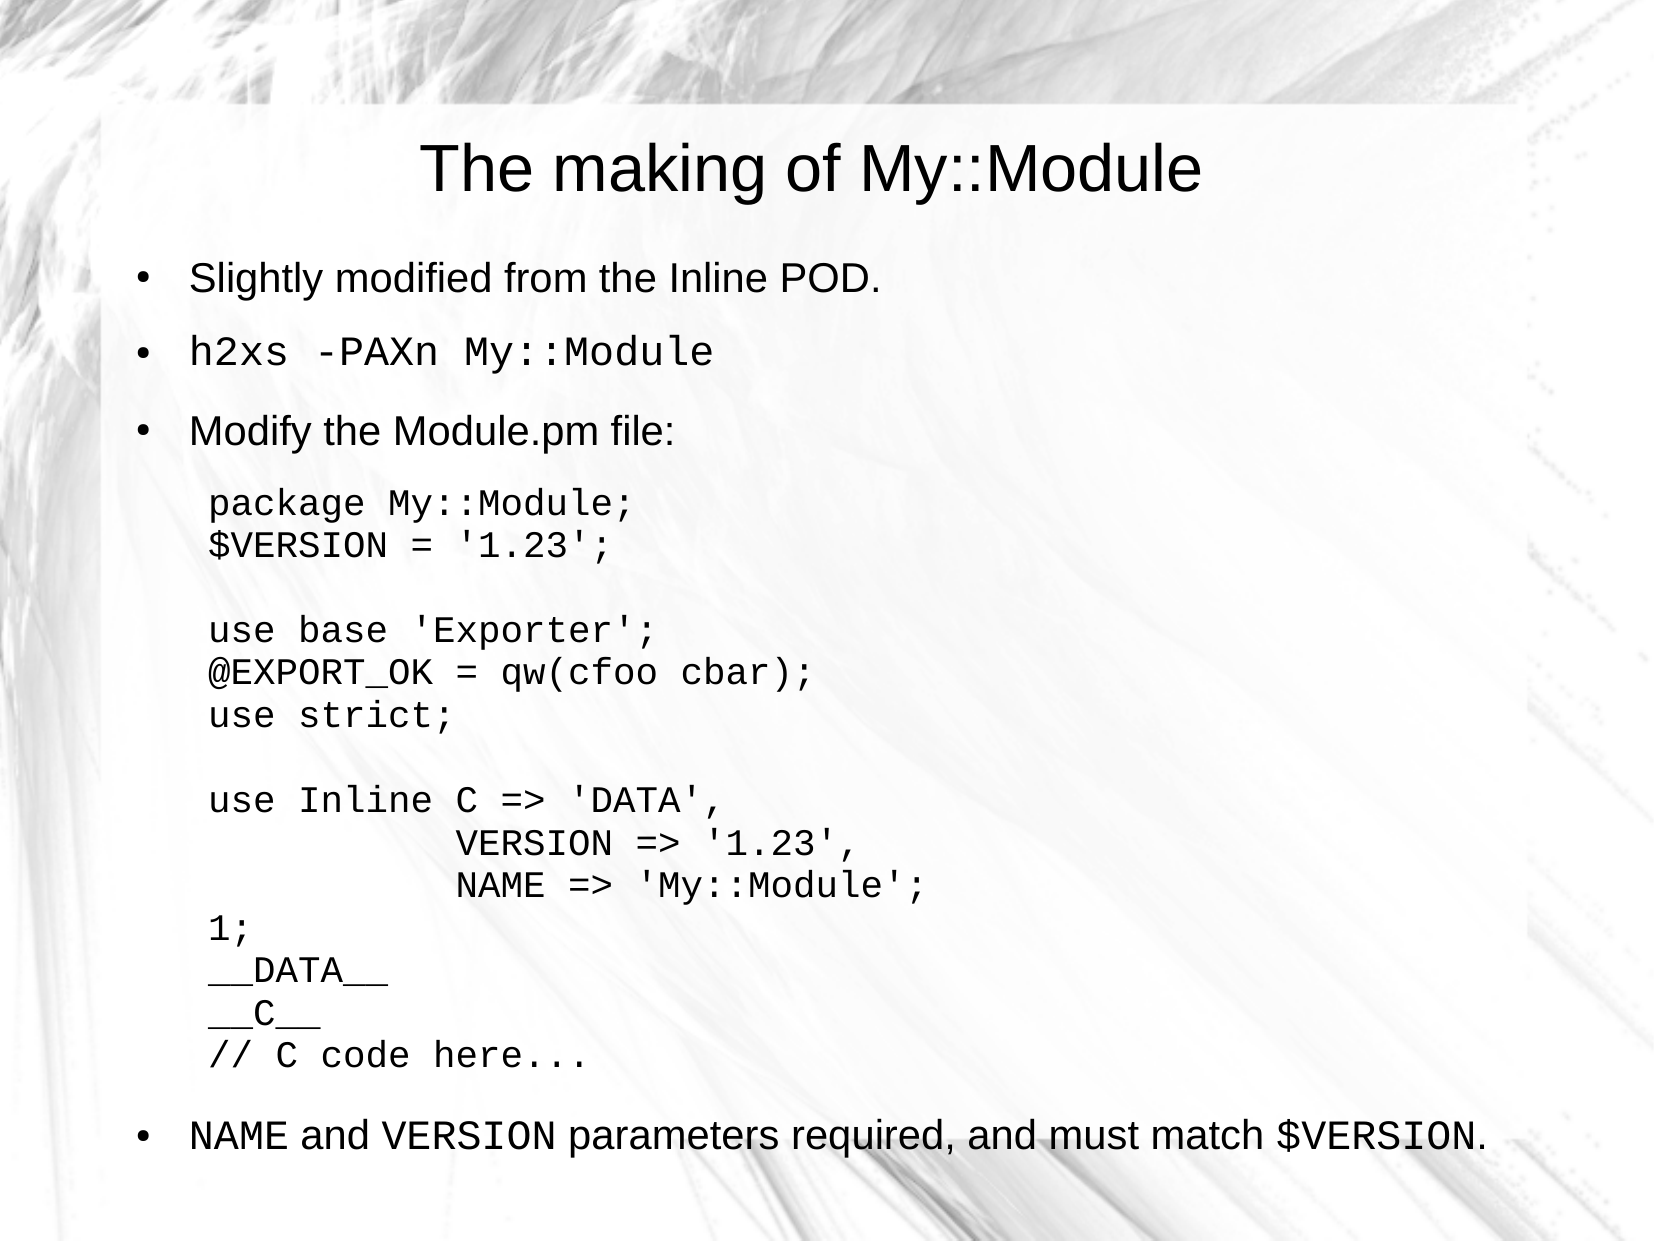

# The making of My::Module
Slightly modified from the Inline POD.
h2xs -PAXn My::Module
Modify the Module.pm file:
 package My::Module;
 $VERSION = '1.23';
 use base 'Exporter';
 @EXPORT_OK = qw(cfoo cbar);
 use strict;
 use Inline C => 'DATA',
 VERSION => '1.23',
 NAME => 'My::Module';
 1;
 __DATA__
 __C__
 // C code here...
NAME and VERSION parameters required, and must match $VERSION.